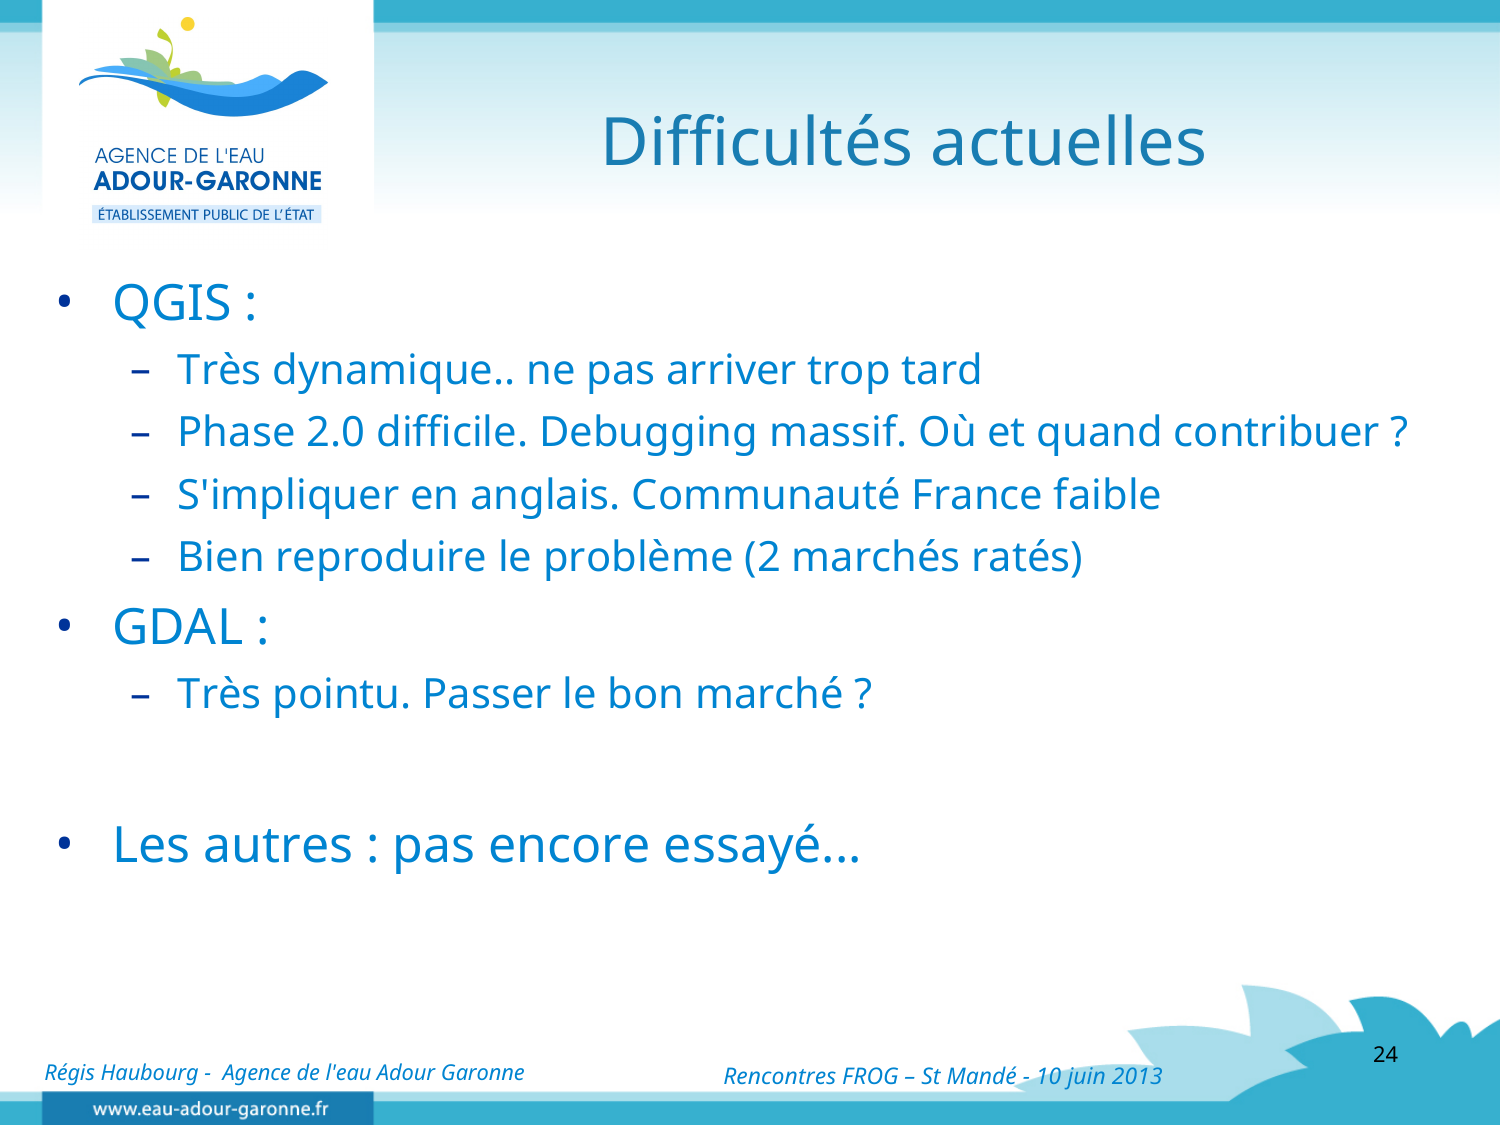

# Difficultés actuelles
QGIS :
Très dynamique.. ne pas arriver trop tard
Phase 2.0 difficile. Debugging massif. Où et quand contribuer ?
S'impliquer en anglais. Communauté France faible
Bien reproduire le problème (2 marchés ratés)
GDAL :
Très pointu. Passer le bon marché ?
Les autres : pas encore essayé...
24
Régis Haubourg - Agence de l'eau Adour Garonne